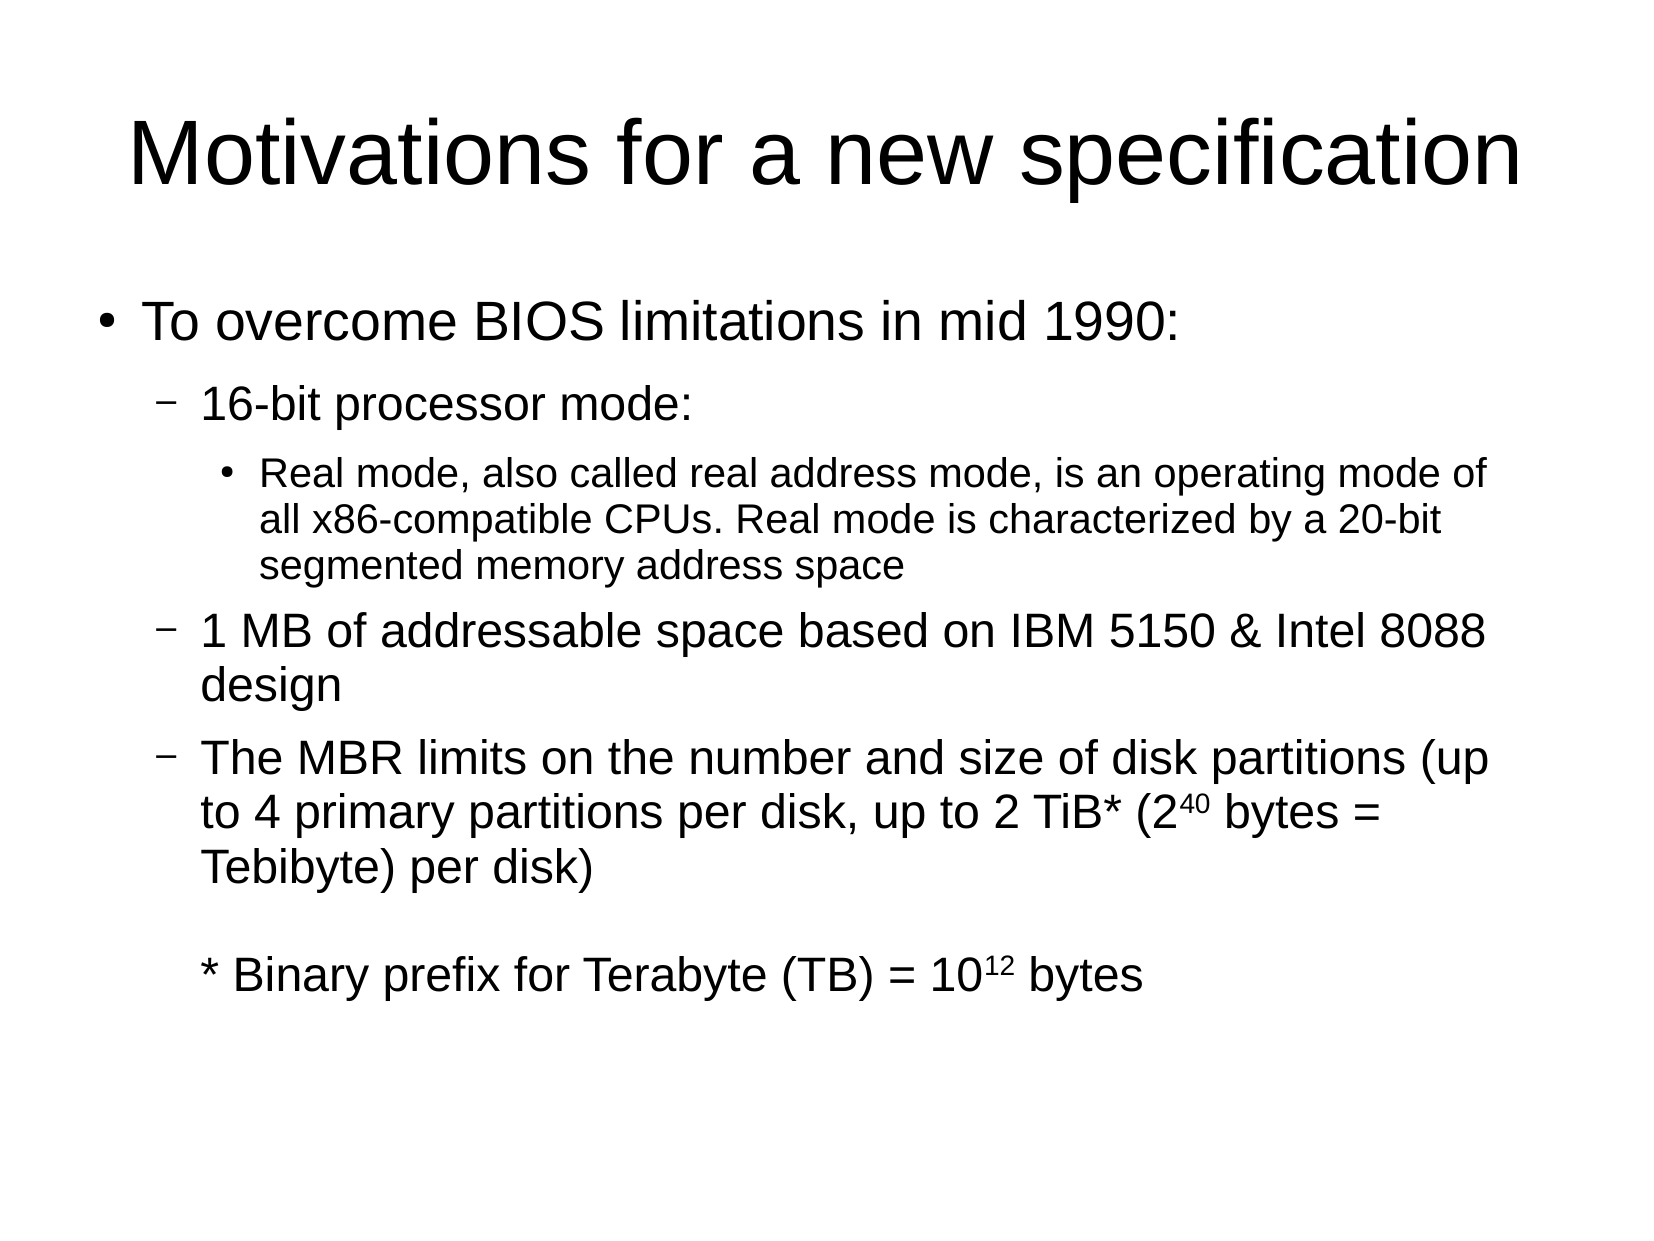

# Motivations for a new specification
To overcome BIOS limitations in mid 1990:
16-bit processor mode:
Real mode, also called real address mode, is an operating mode of all x86-compatible CPUs. Real mode is characterized by a 20-bit segmented memory address space
1 MB of addressable space based on IBM 5150 & Intel 8088 design
The MBR limits on the number and size of disk partitions (up to 4 primary partitions per disk, up to 2 TiB* (240 bytes = Tebibyte) per disk)
* Binary prefix for Terabyte (TB) = 1012 bytes